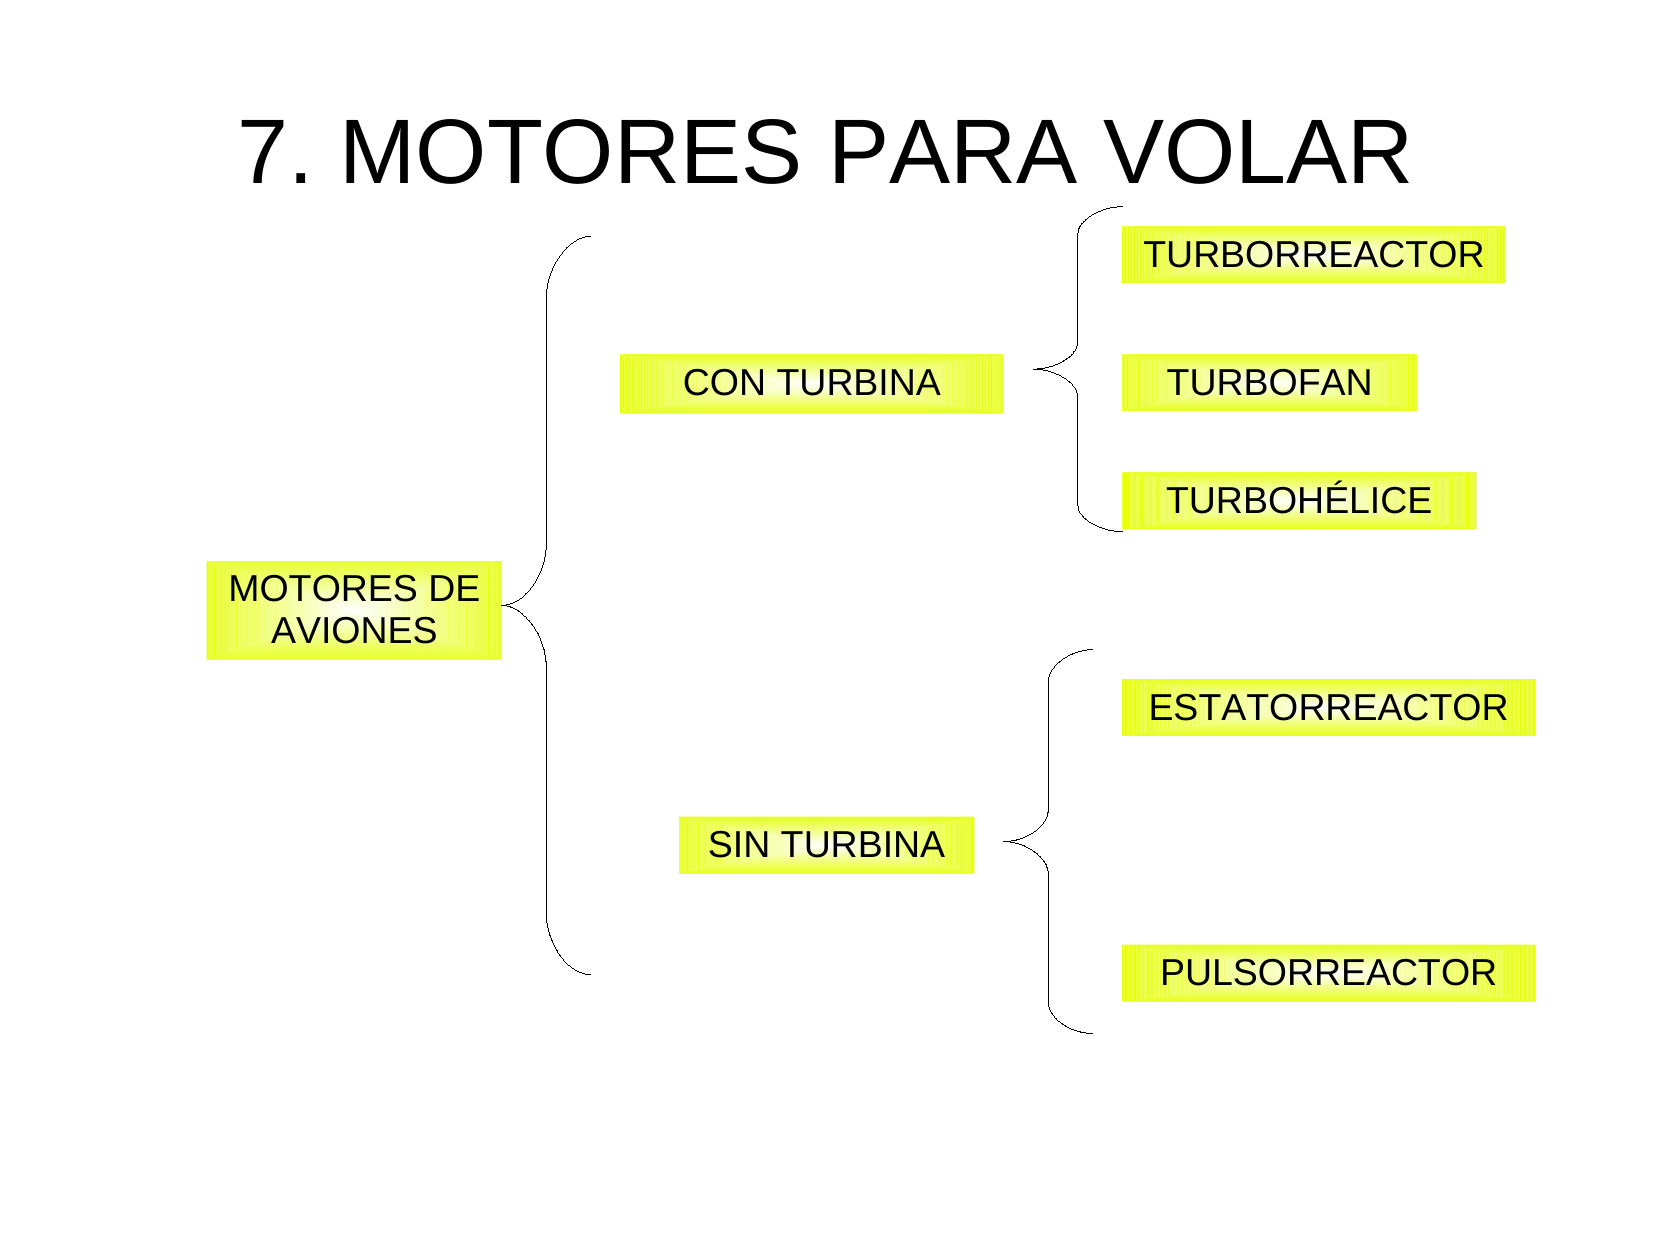

# 7. MOTORES PARA VOLAR
TURBORREACTOR
CON TURBINA
TURBOFAN
TURBOHÉLICE
MOTORES DE AVIONES
ESTATORREACTOR
SIN TURBINA
PULSORREACTOR